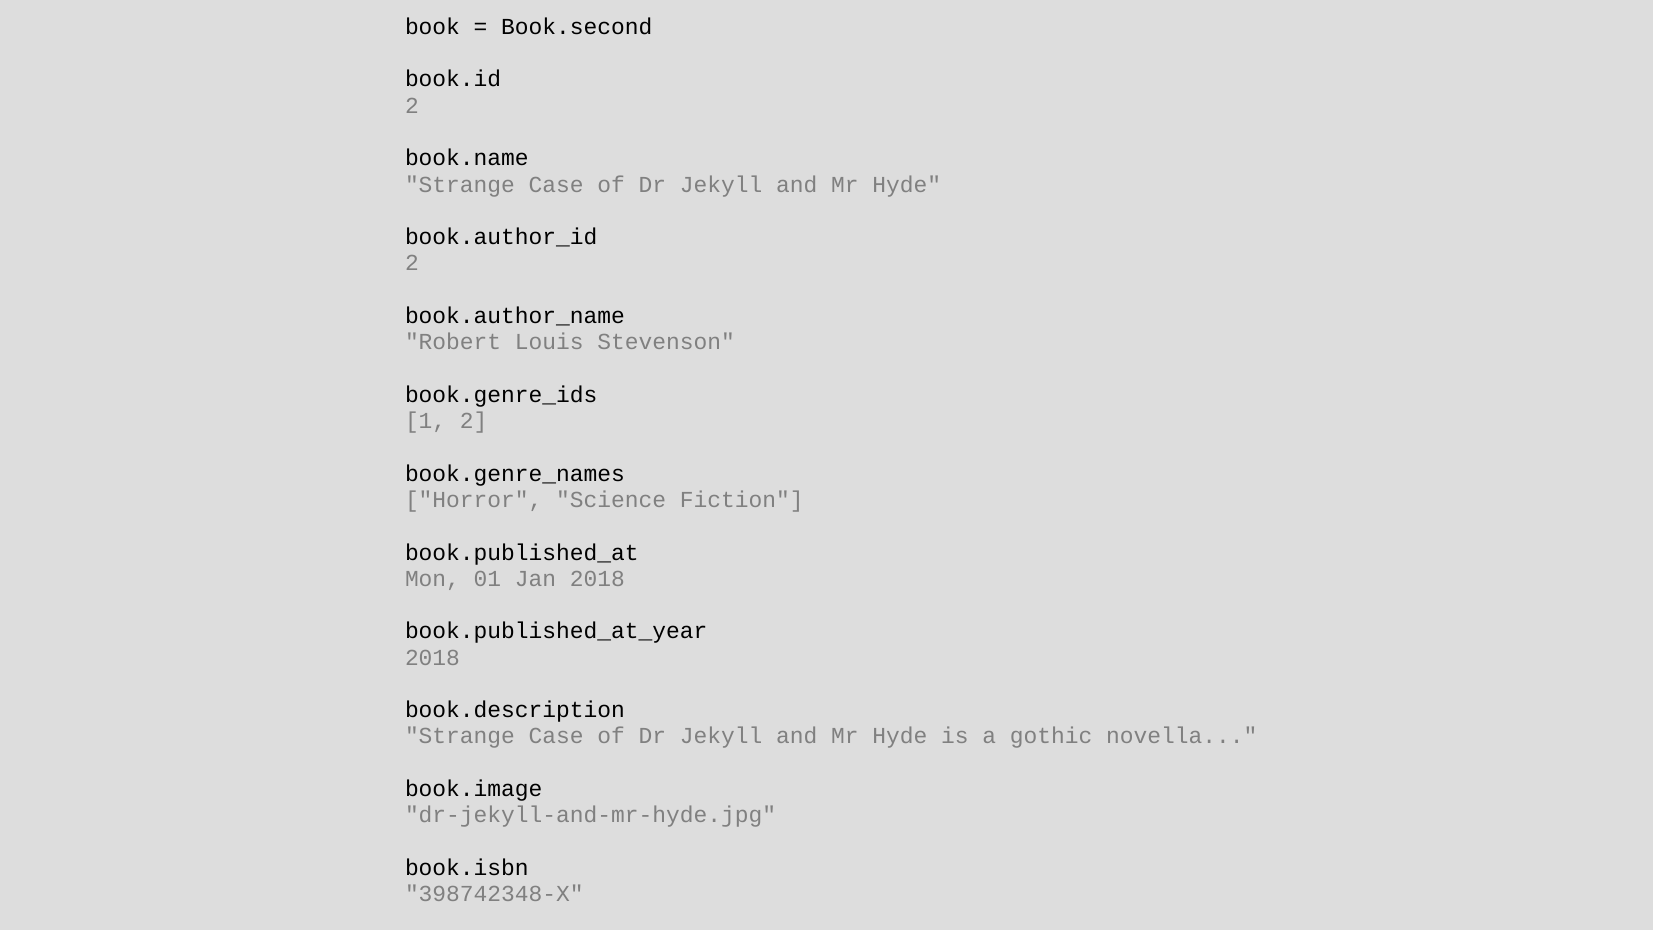

# book = Book.second
book.id
2
book.name
"Strange Case of Dr Jekyll and Mr Hyde"
book.author_id
2
book.author_name
"Robert Louis Stevenson"
book.genre_ids
[1, 2]
book.genre_names
["Horror", "Science Fiction"]
book.published_at
Mon, 01 Jan 2018
book.published_at_year
2018
book.description
"Strange Case of Dr Jekyll and Mr Hyde is a gothic novella..."
book.image
"dr-jekyll-and-mr-hyde.jpg"
book.isbn
"398742348-X"